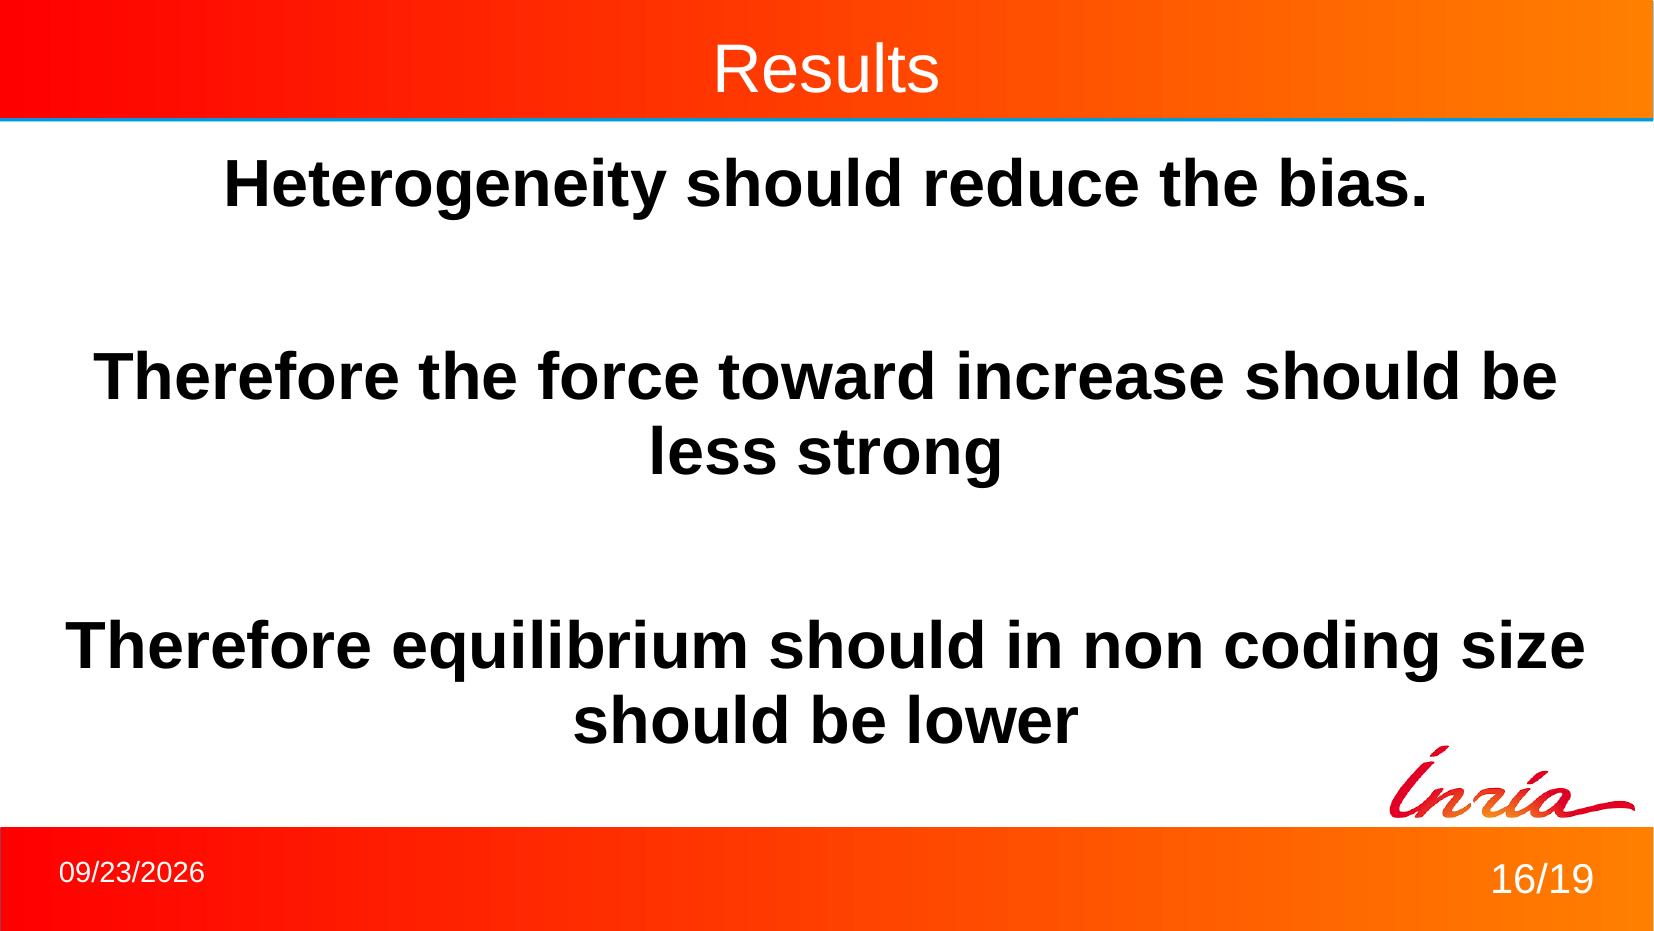

# Results
Heterogeneity should reduce the bias.
Therefore the force toward increase should be less strong
Therefore equilibrium should in non coding size should be lower
16